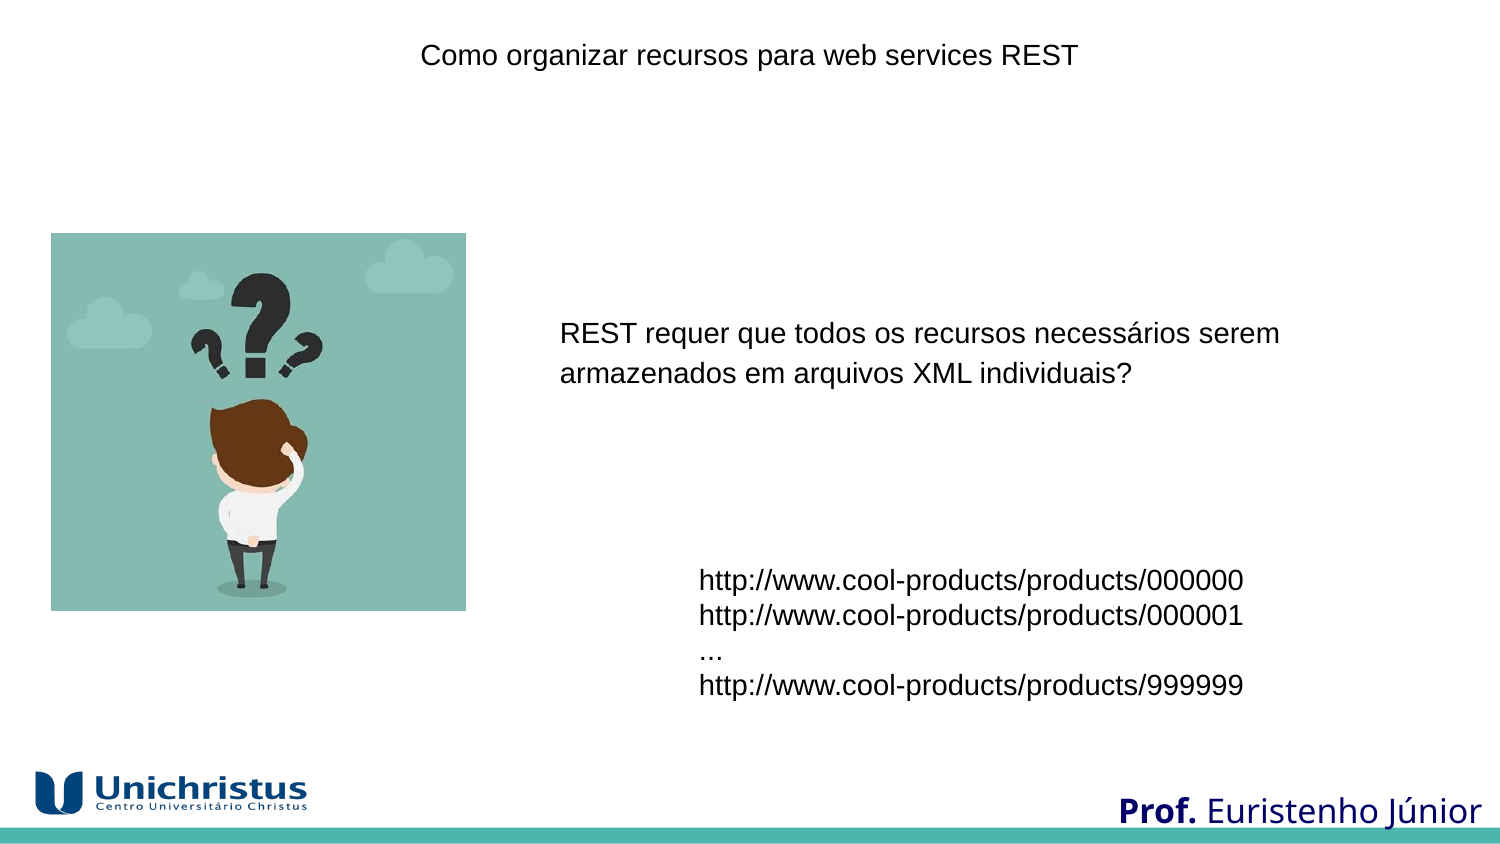

# Como organizar recursos para web services REST
REST requer que todos os recursos necessários serem armazenados em arquivos XML individuais?
http://www.cool-products/products/000000
http://www.cool-products/products/000001
...
http://www.cool-products/products/999999
Prof. Euristenho Júnior